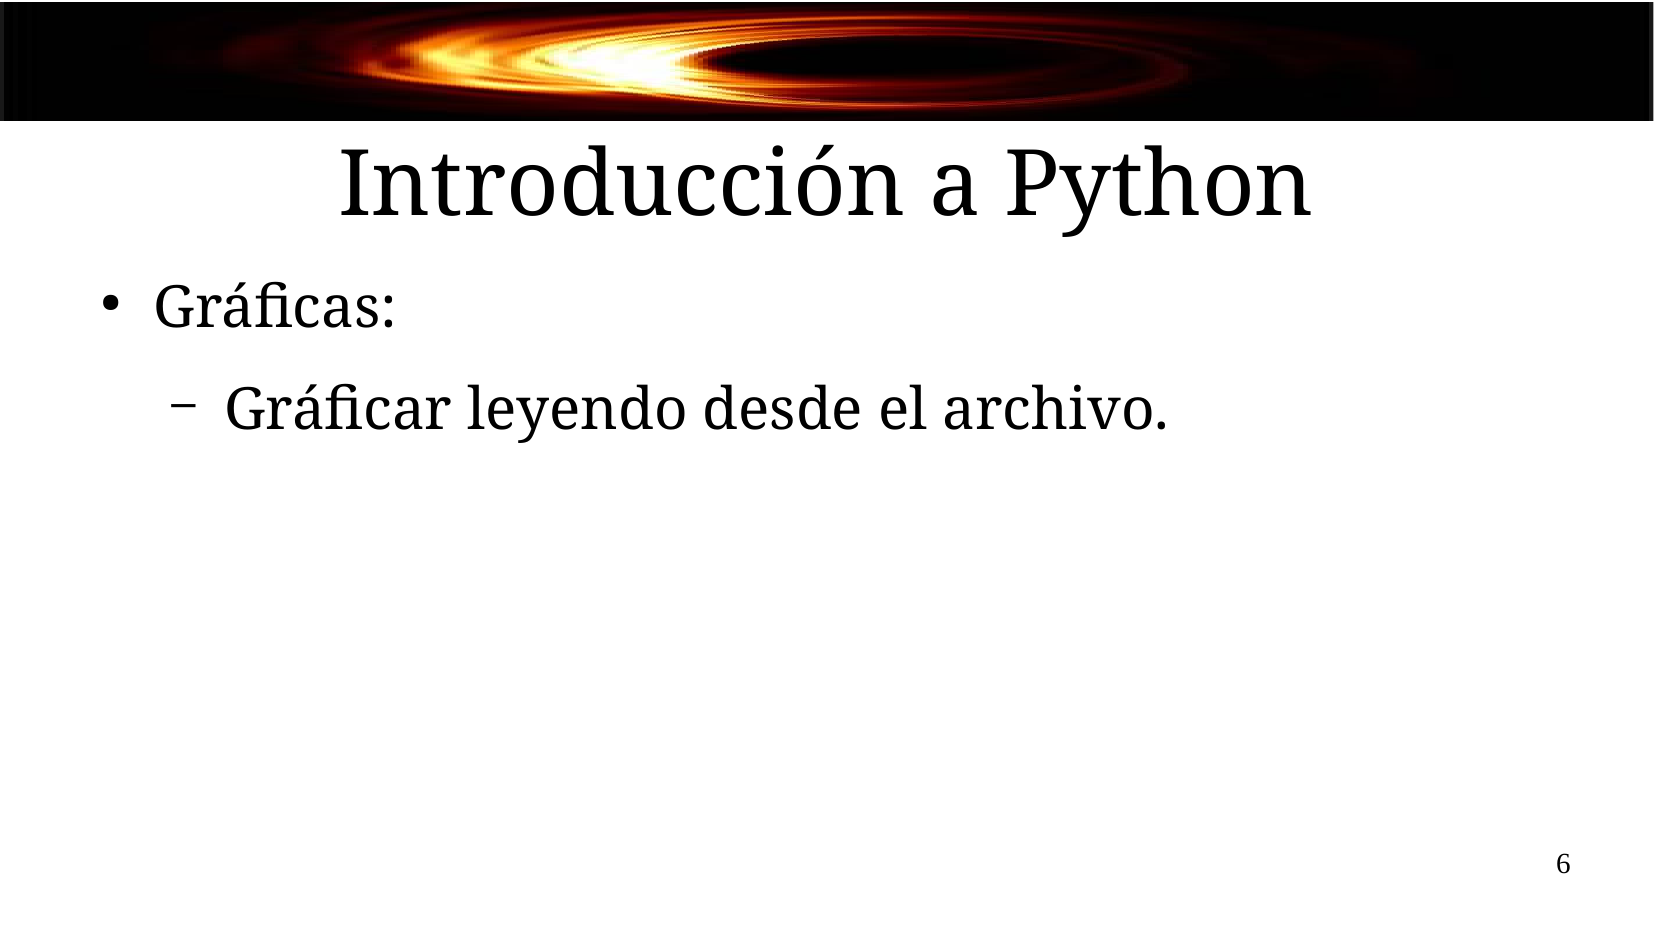

Introducción a Python
# Gráficas:
Gráficar leyendo desde el archivo.
6